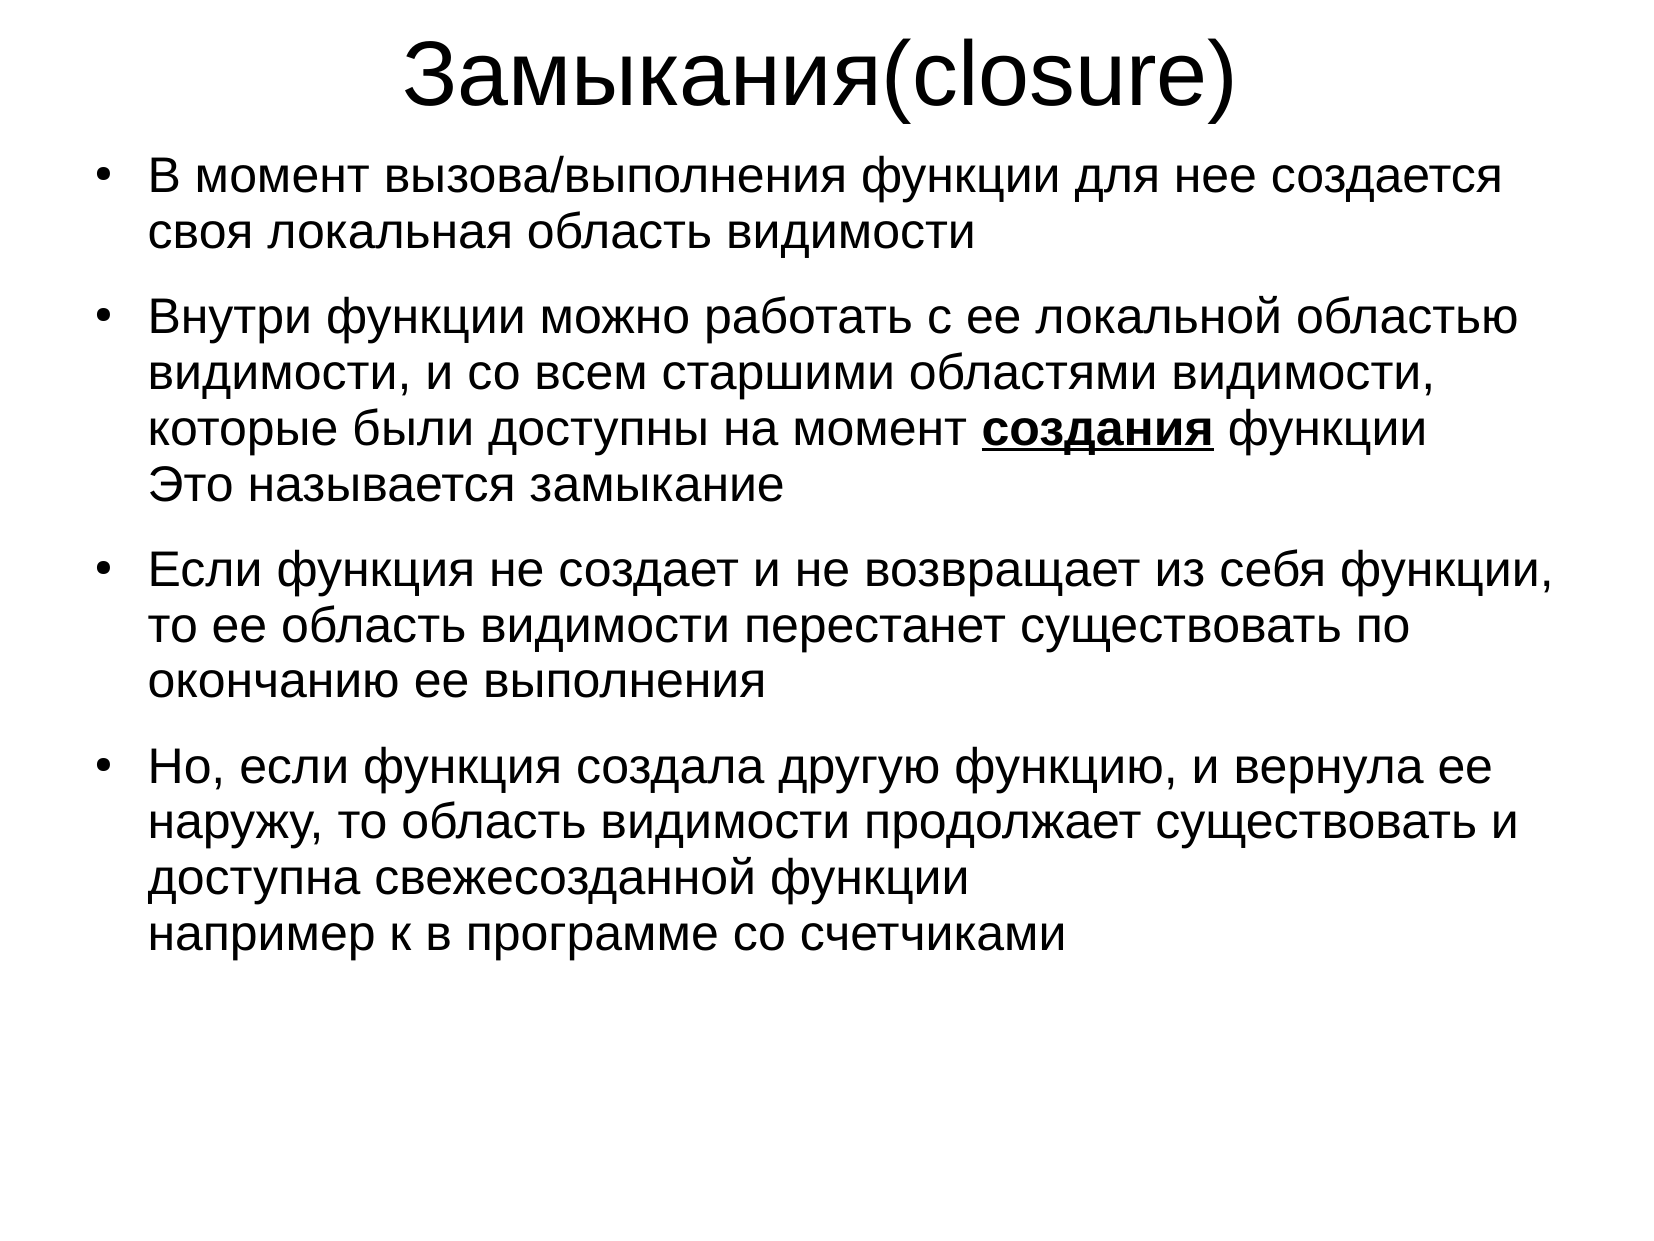

# Замыкания(closure)
В момент вызова/выполнения функции для нее создается своя локальная область видимости
Внутри функции можно работать с ее локальной областью видимости, и со всем старшими областями видимости, которые были доступны на момент создания функции
Это называется замыкание
Если функция не создает и не возвращает из себя функции, то ее область видимости перестанет существовать по окончанию ее выполнения
Но, если функция создала другую функцию, и вернула ее наружу, то область видимости продолжает существовать и доступна свежесозданной функции
например к в программе со счетчиками